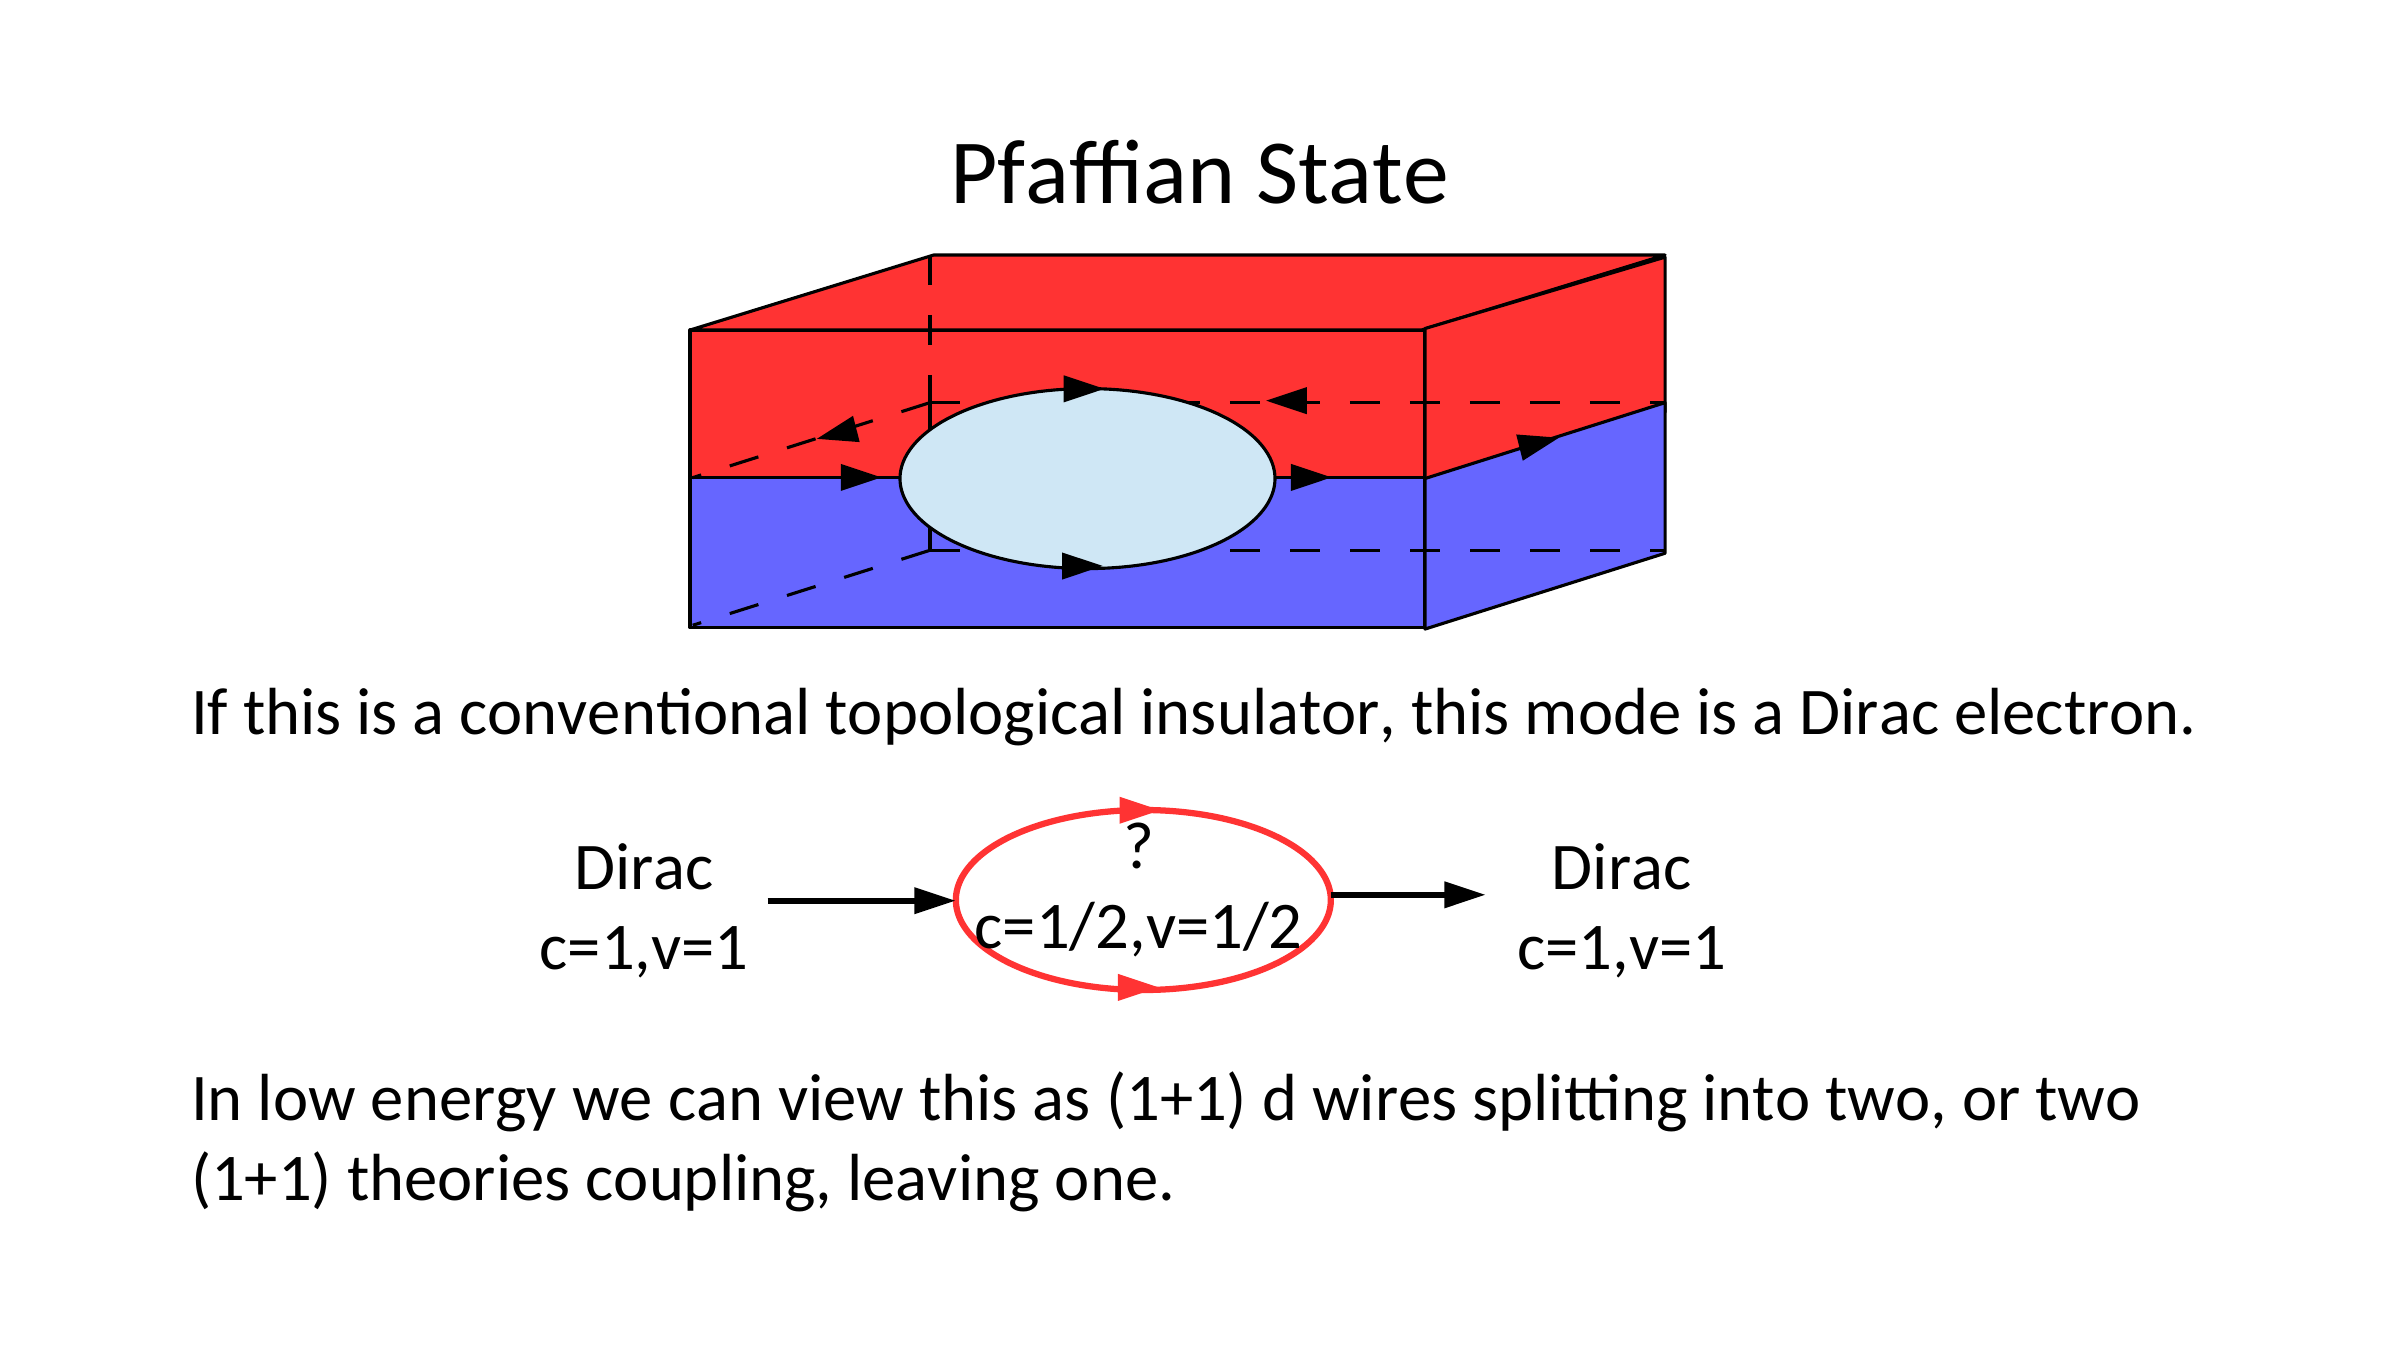

# Pfaffian State
If this is a conventional topological insulator, this mode is a Dirac electron.
In low energy we can view this as (1+1) d wires splitting into two, or two (1+1) theories coupling, leaving one.
?
c=1/2,v=1/2
Dirac
c=1,v=1
Dirac
c=1,v=1